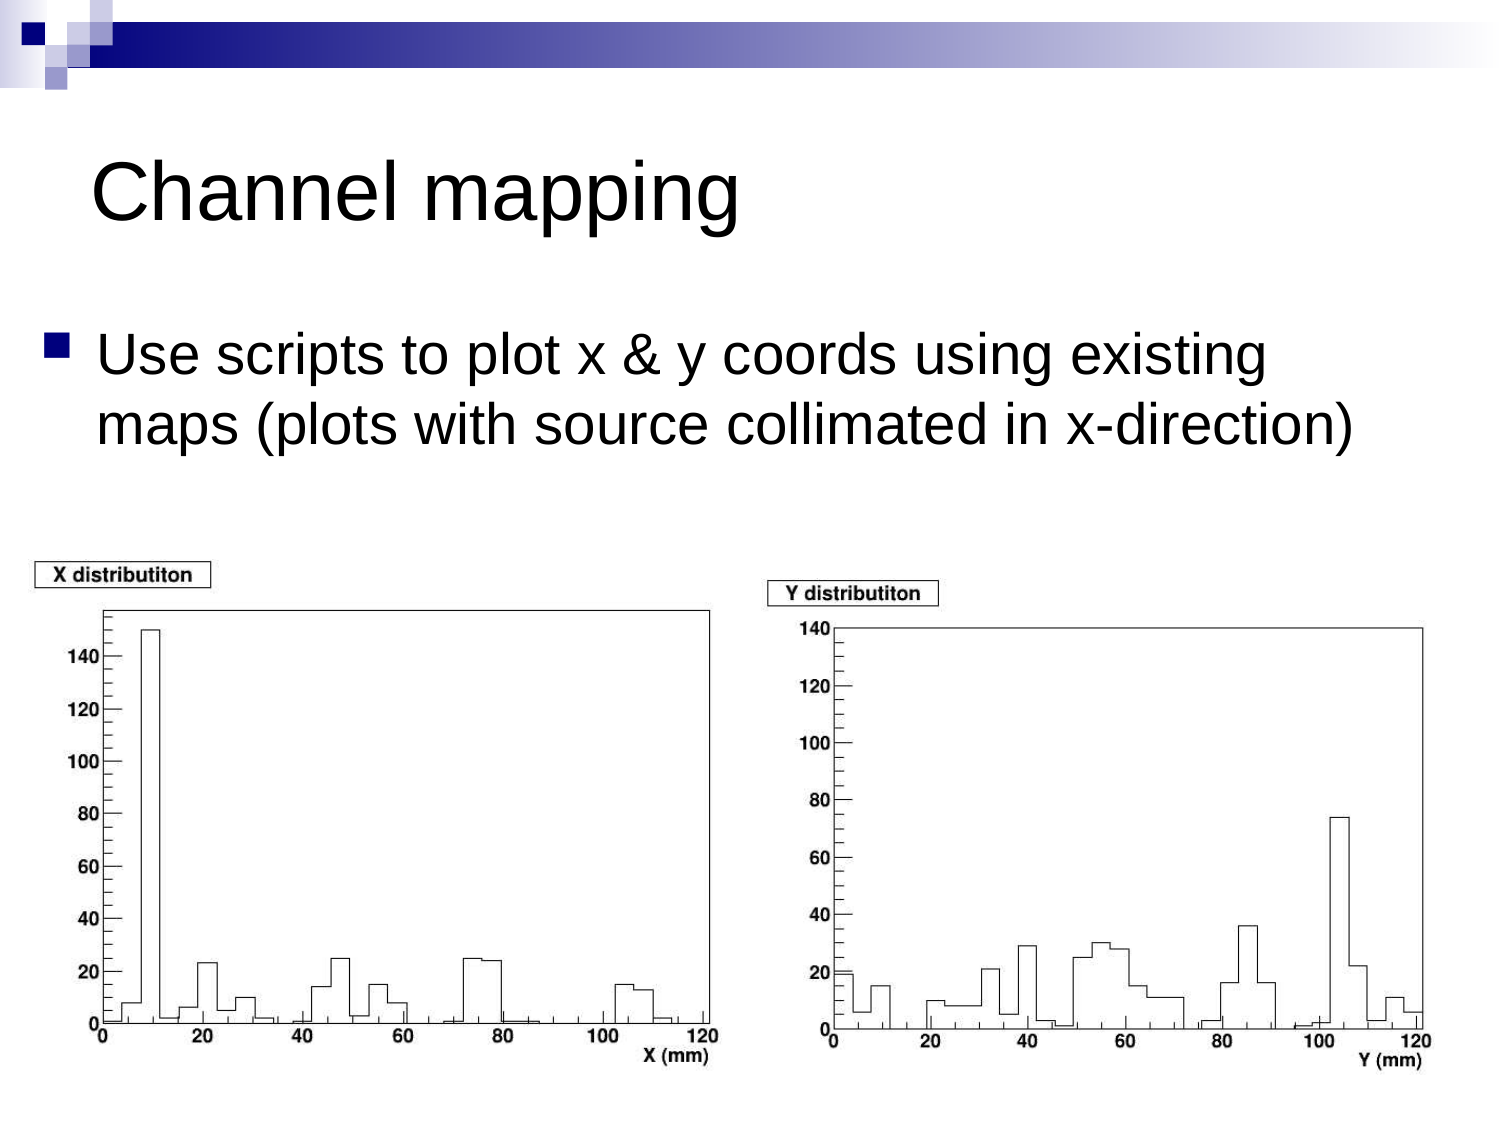

# Channel mapping
Use scripts to plot x & y coords using existing maps (plots with source collimated in x-direction)